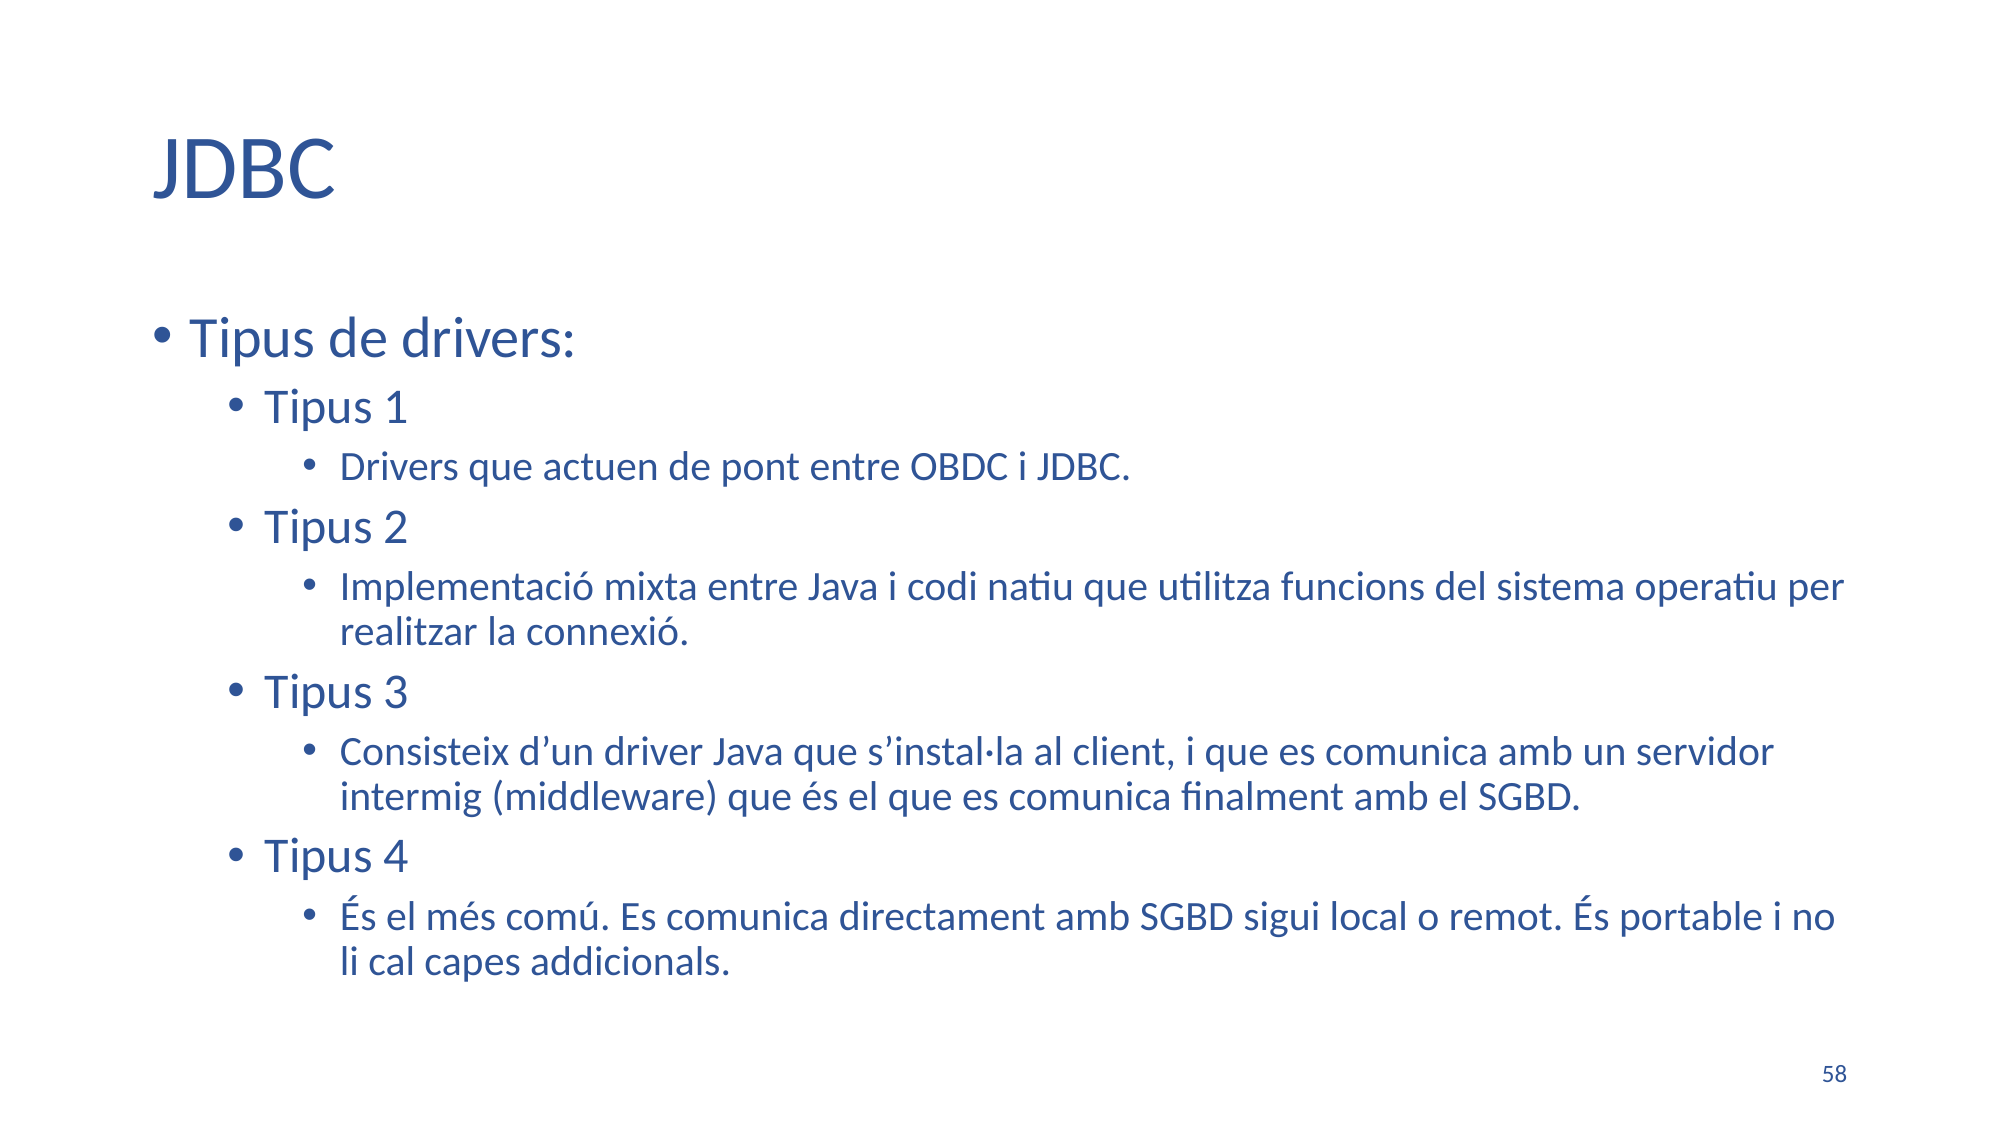

# JDBC
Tipus de drivers:
Tipus 1
Drivers que actuen de pont entre OBDC i JDBC.
Tipus 2
Implementació mixta entre Java i codi natiu que utilitza funcions del sistema operatiu per realitzar la connexió.
Tipus 3
Consisteix d’un driver Java que s’instal·la al client, i que es comunica amb un servidor intermig (middleware) que és el que es comunica finalment amb el SGBD.
Tipus 4
És el més comú. Es comunica directament amb SGBD sigui local o remot. És portable i no li cal capes addicionals.